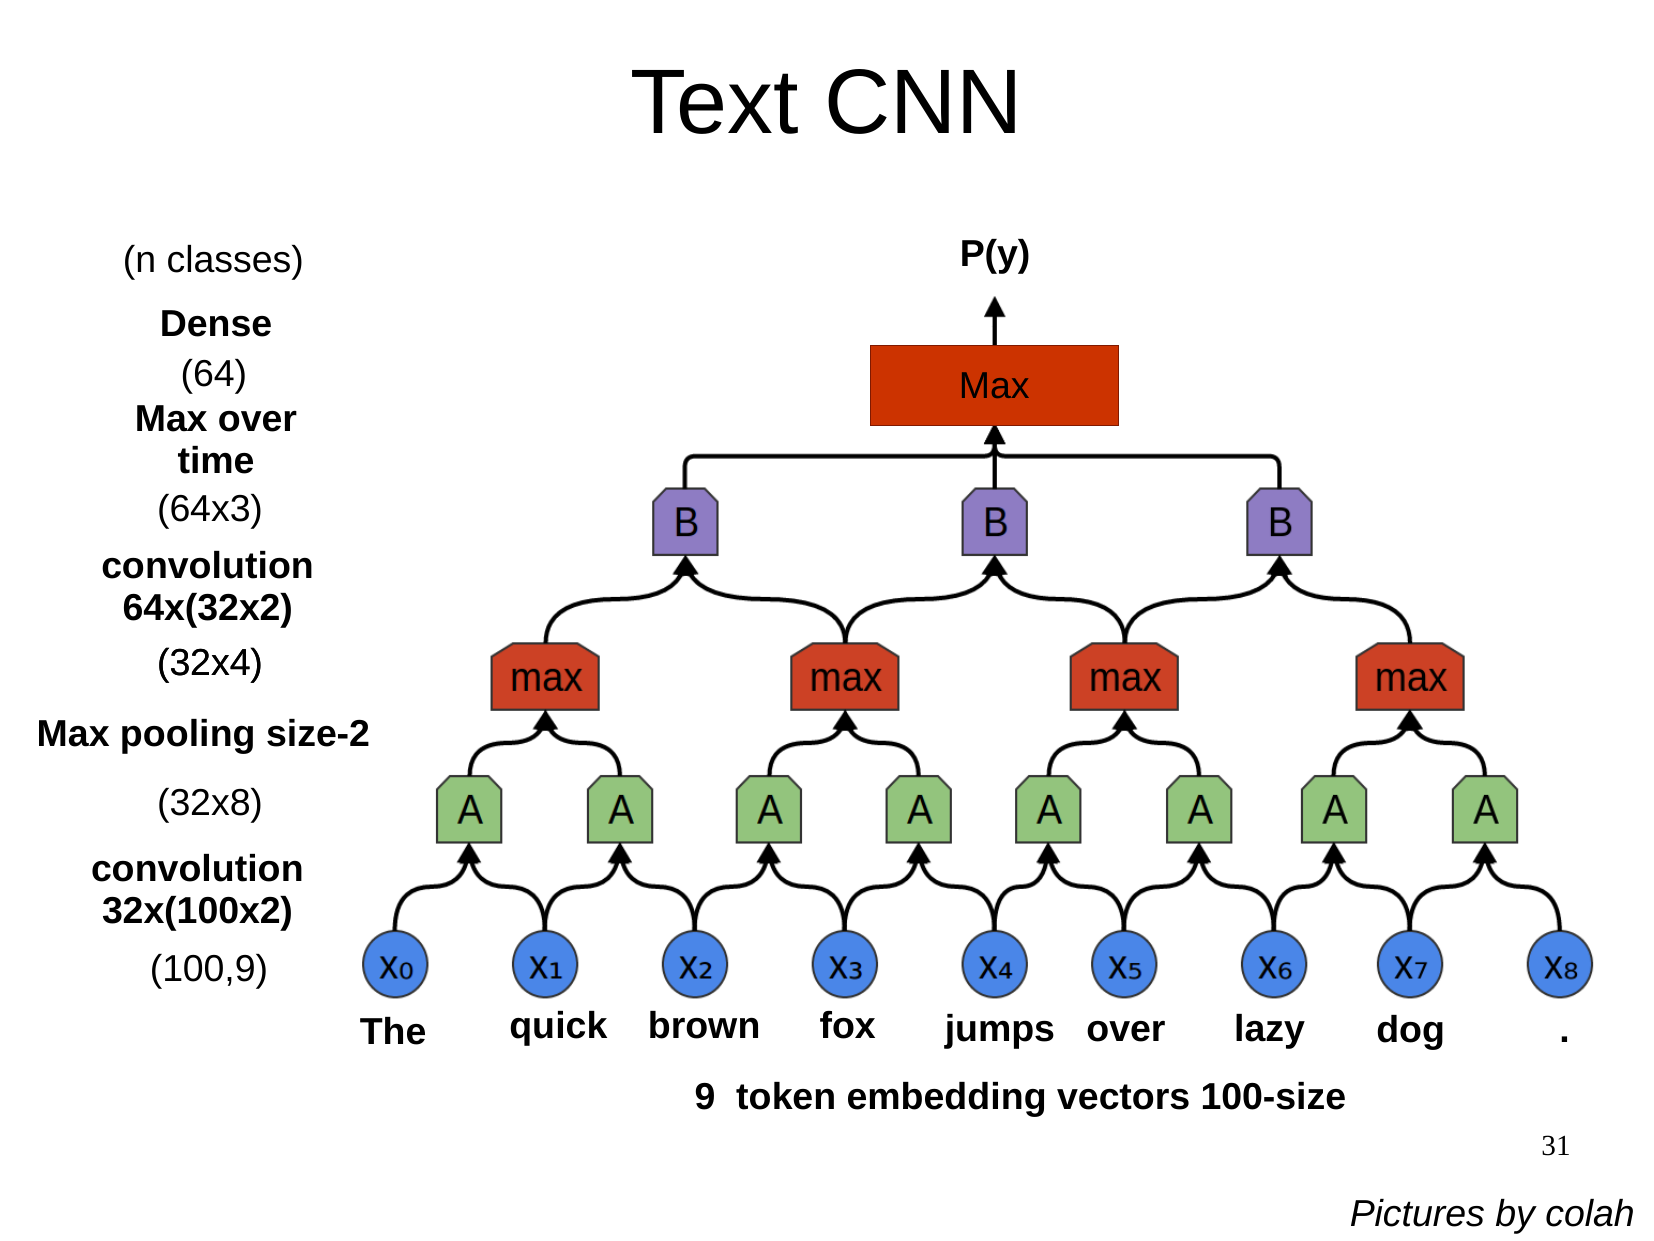

# Text CNN
P(y)
(n classes)
Dense
 (64)
Max
Max over time
(64x3)
convolution
64x(32x2)
(32x4)
(32x4)
Max pooling size-2
(32x8)
convolution
32x(100x2)
(100,9)
quick
brown
fox
jumps
over
lazy
dog
.
The
9 token embedding vectors 100-size
31
Pictures by colah